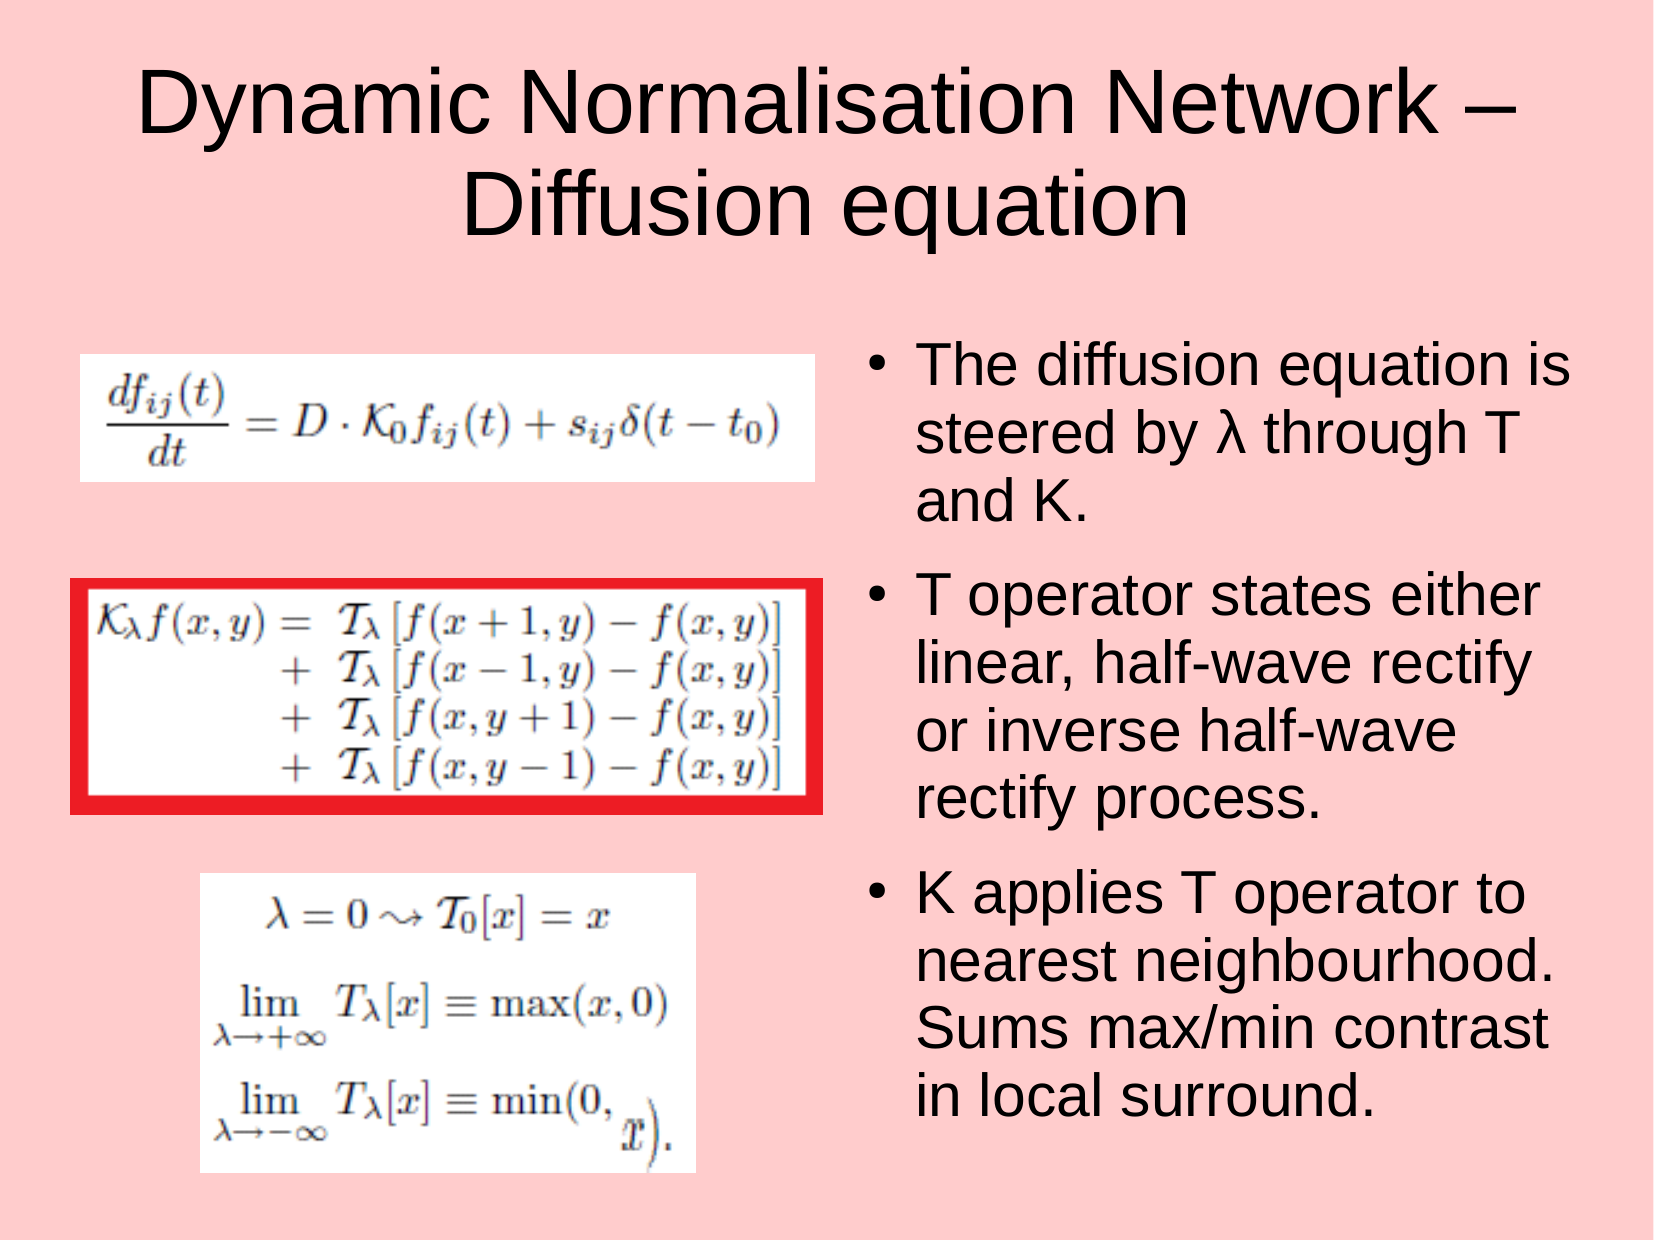

# Dynamic Normalisation Network – Diffusion equation
The diffusion equation is steered by λ through T and K.
T operator states either linear, half-wave rectify or inverse half-wave rectify process.
K applies T operator to nearest neighbourhood. Sums max/min contrast in local surround.